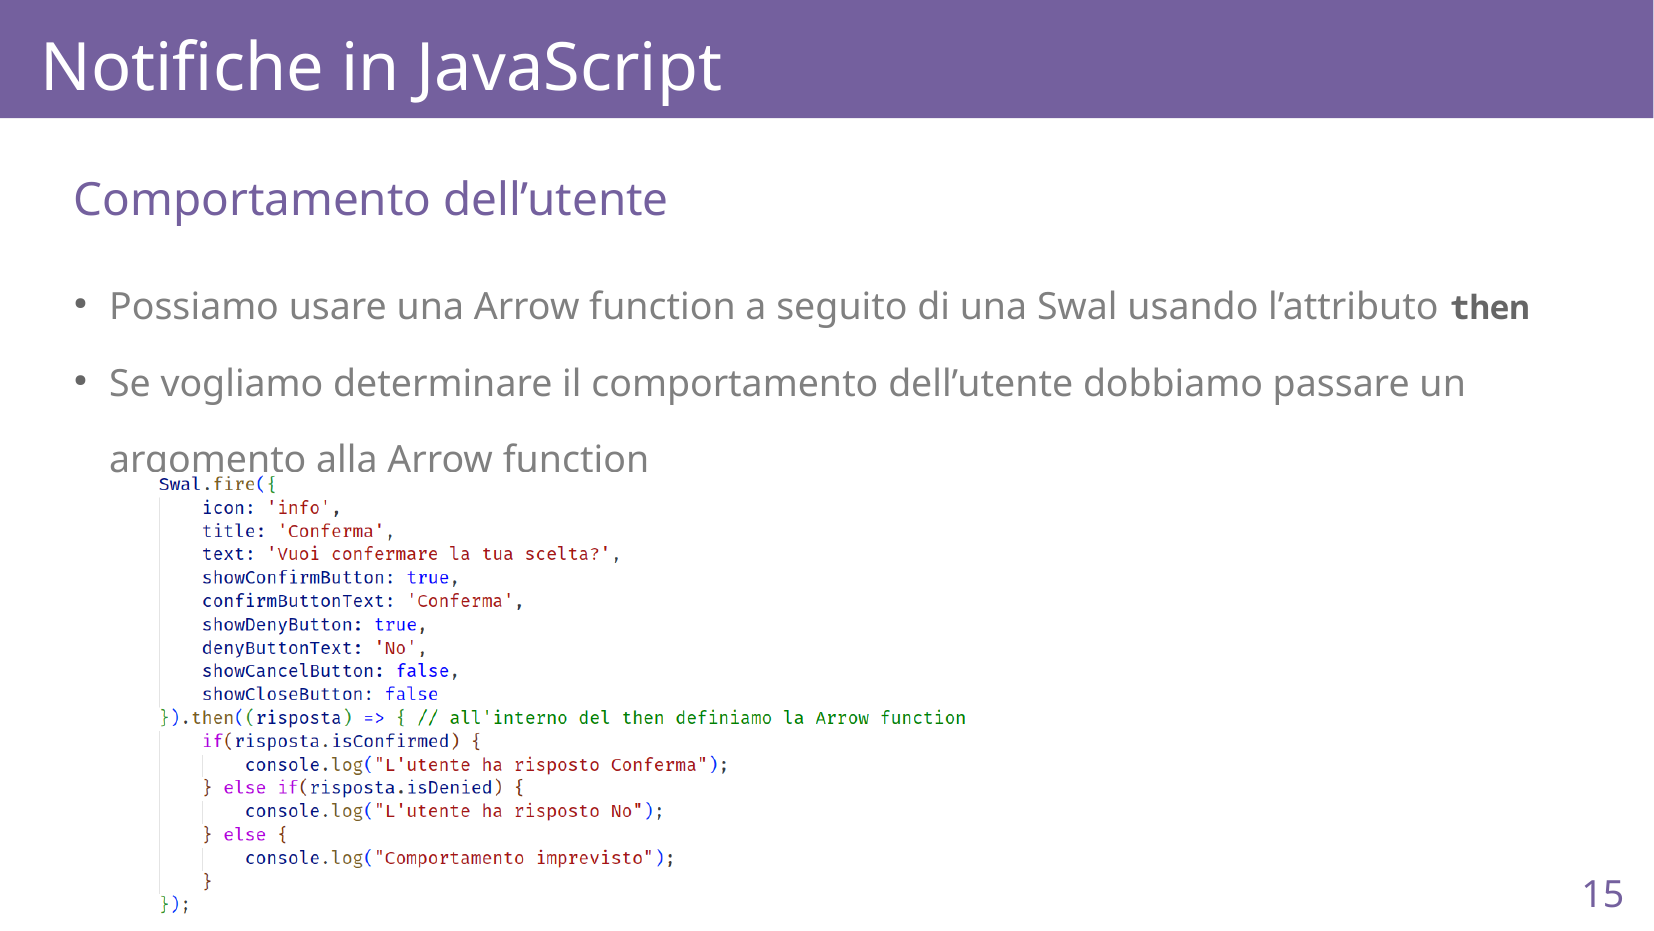

Notifiche in JavaScript
Comportamento dell’utente
Possiamo usare una Arrow function a seguito di una Swal usando l’attributo then
Se vogliamo determinare il comportamento dell’utente dobbiamo passare un
argomento alla Arrow function